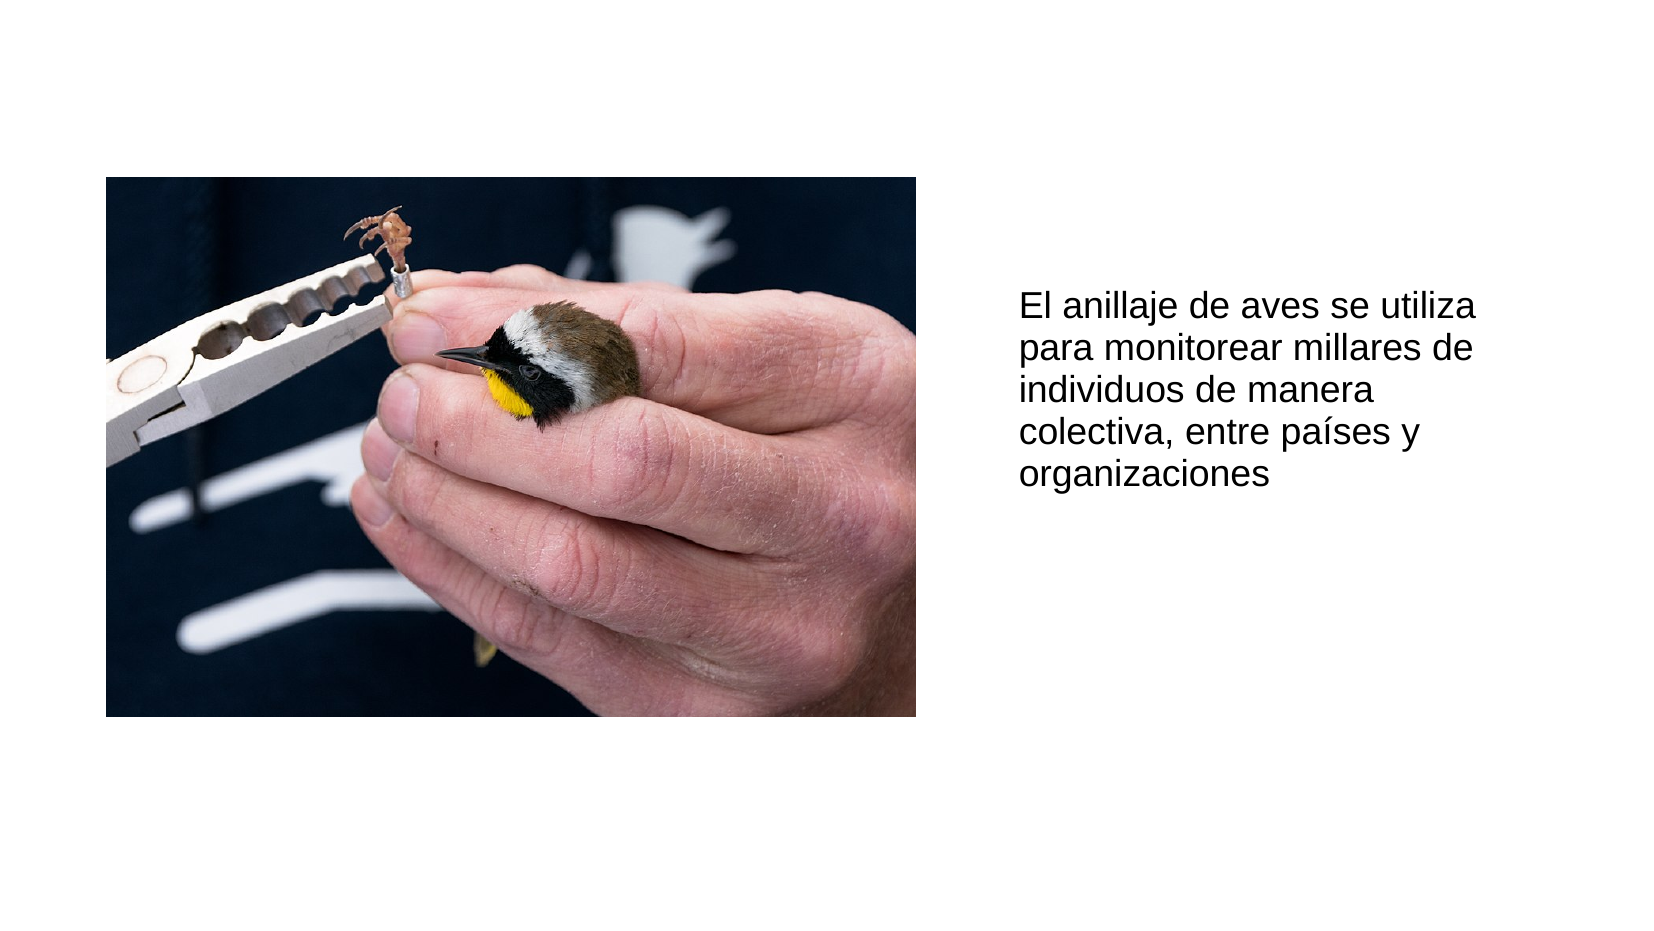

El anillaje de aves se utiliza para monitorear millares de individuos de manera colectiva, entre países y organizaciones